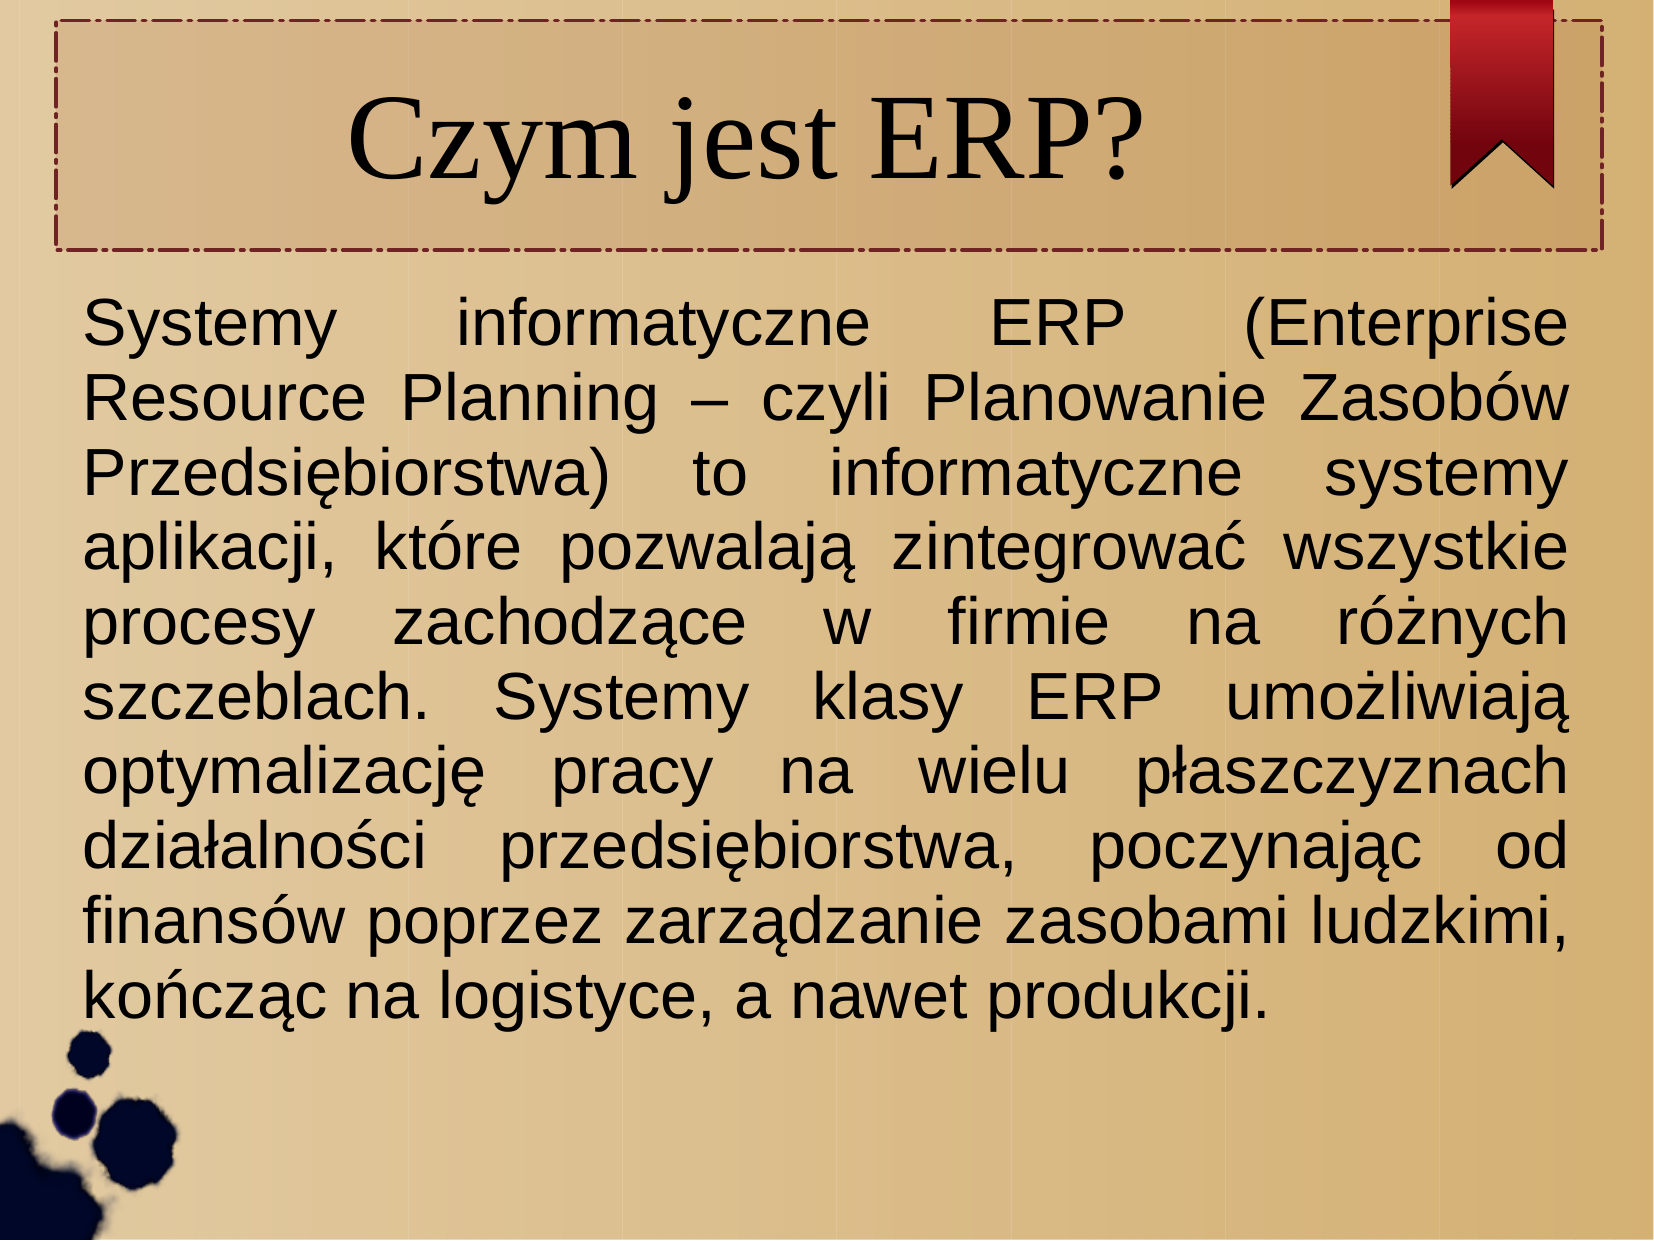

# Czym jest ERP?
Systemy informatyczne ERP (Enterprise Resource Planning – czyli Planowanie Zasobów Przedsiębiorstwa) to informatyczne systemy aplikacji, które pozwalają zintegrować wszystkie procesy zachodzące w firmie na różnych szczeblach. Systemy klasy ERP umożliwiają optymalizację pracy na wielu płaszczyznach działalności przedsiębiorstwa, poczynając od finansów poprzez zarządzanie zasobami ludzkimi, kończąc na logistyce, a nawet produkcji.